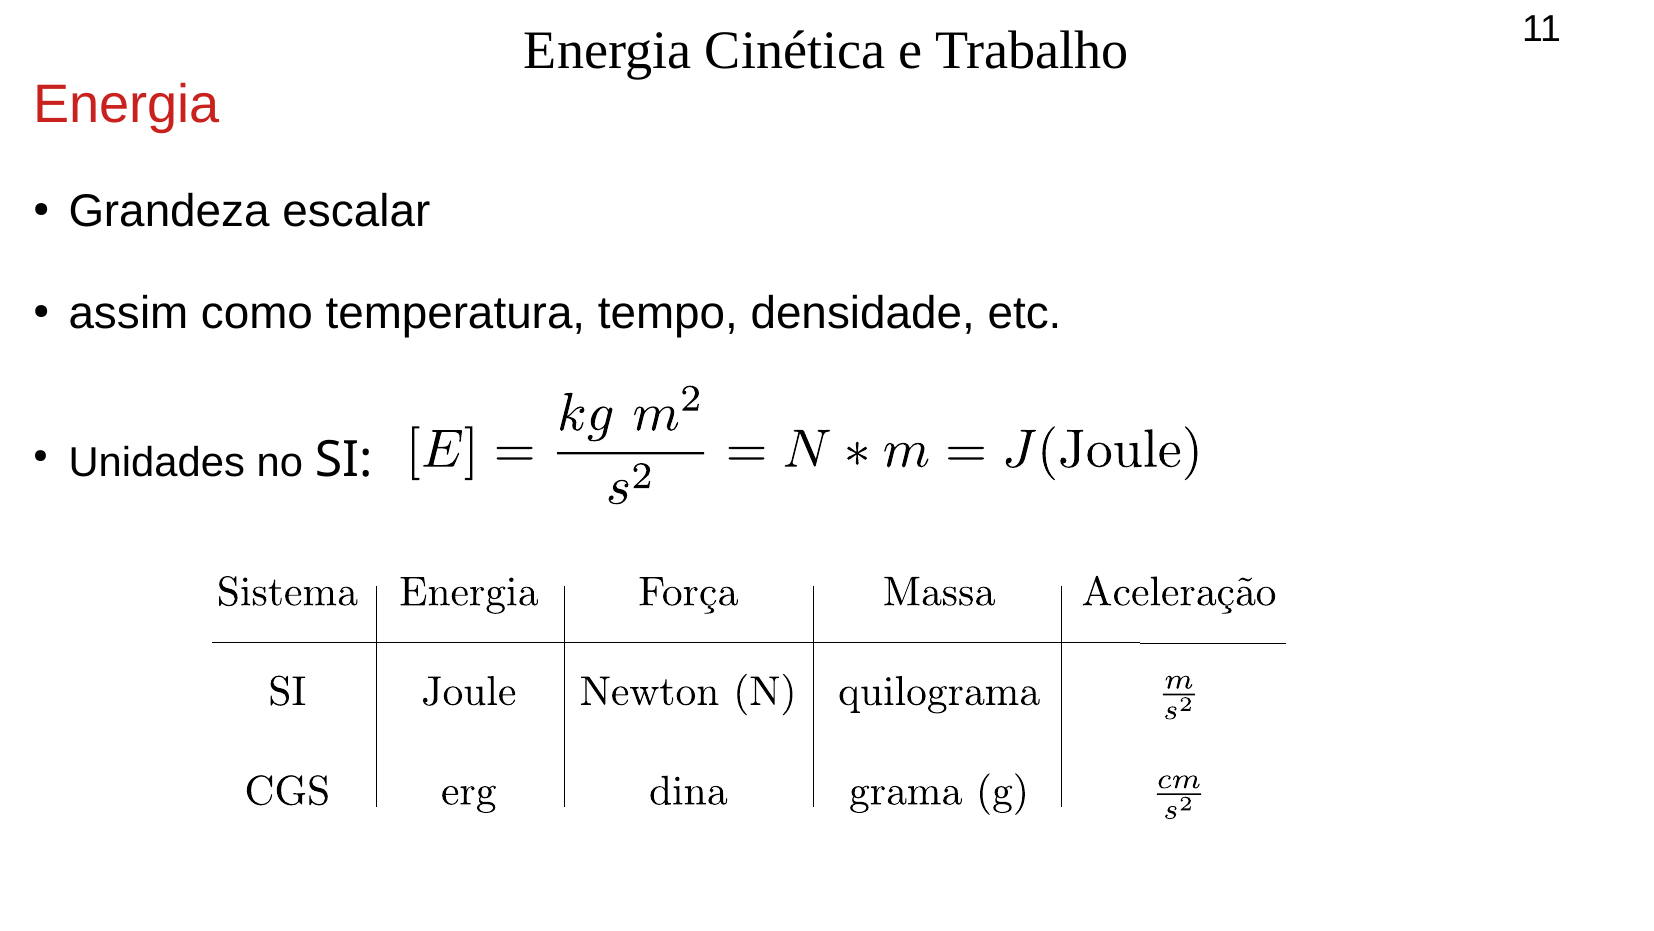

Energia Cinética e Trabalho
Energia
Grandeza escalar
assim como temperatura, tempo, densidade, etc.
Unidades no SI: